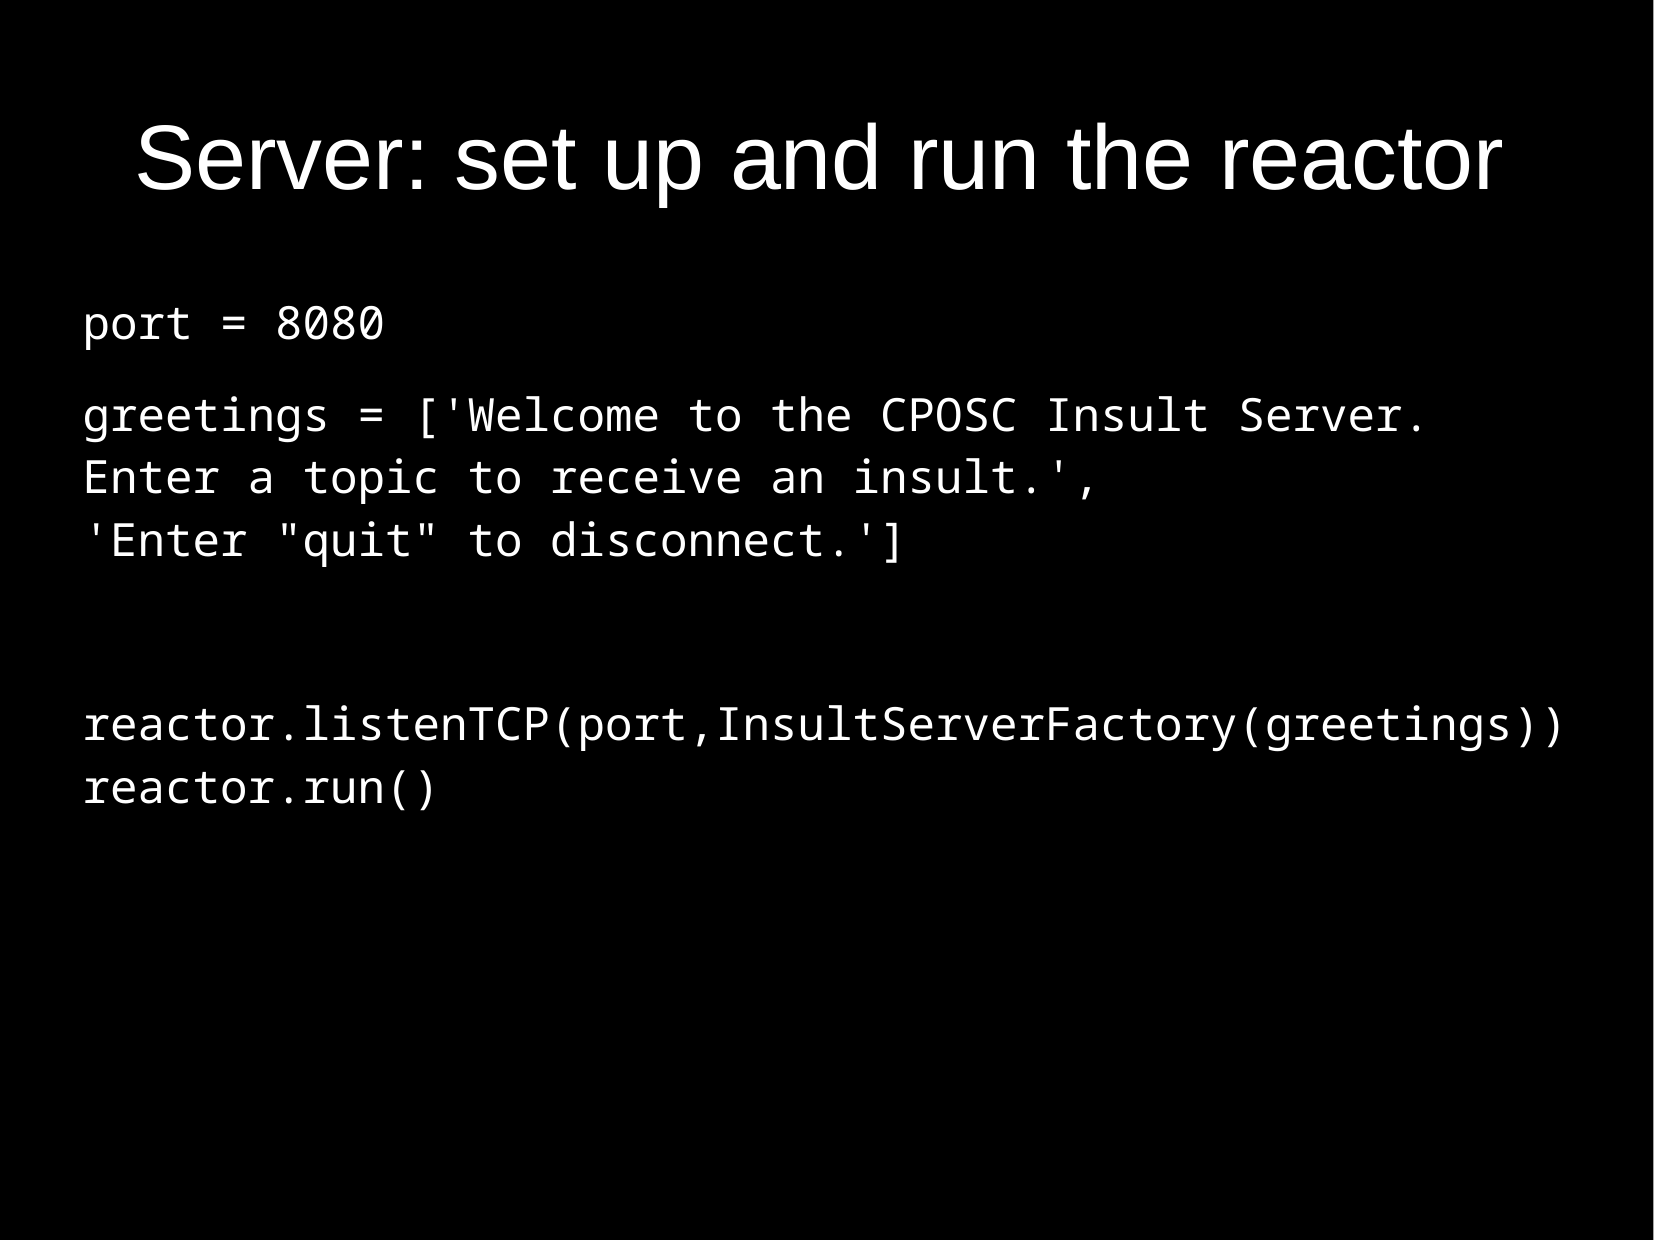

# Server: set up and run the reactor
port = 8080
greetings = ['Welcome to the CPOSC Insult Server. Enter a topic to receive an insult.', 'Enter "quit" to disconnect.']
reactor.listenTCP(port,InsultServerFactory(greetings))reactor.run()